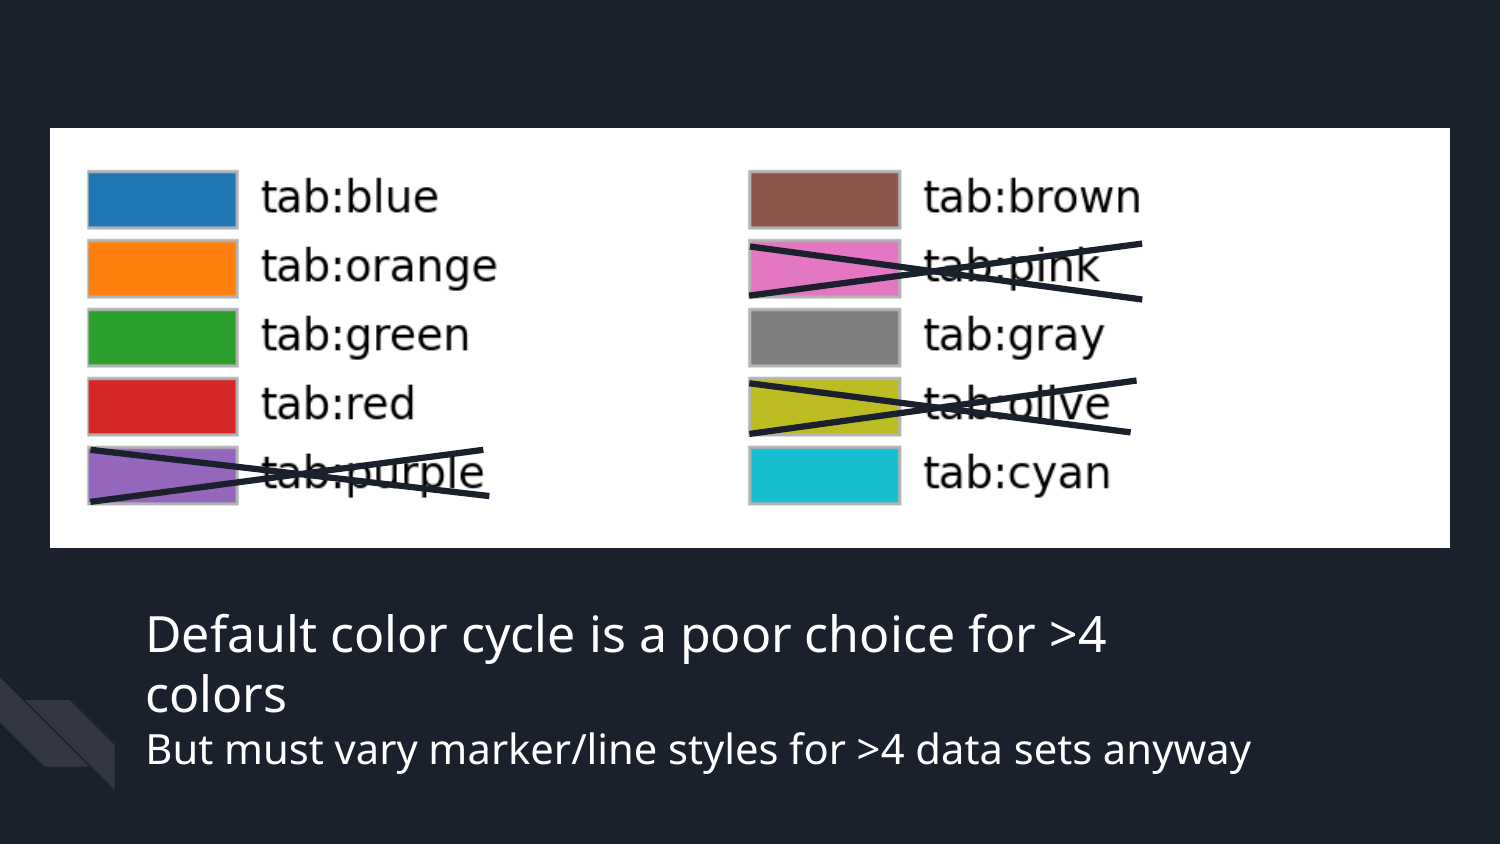

# Default color cycle is a poor choice for >4 colors
But must vary marker/line styles for >4 data sets anyway